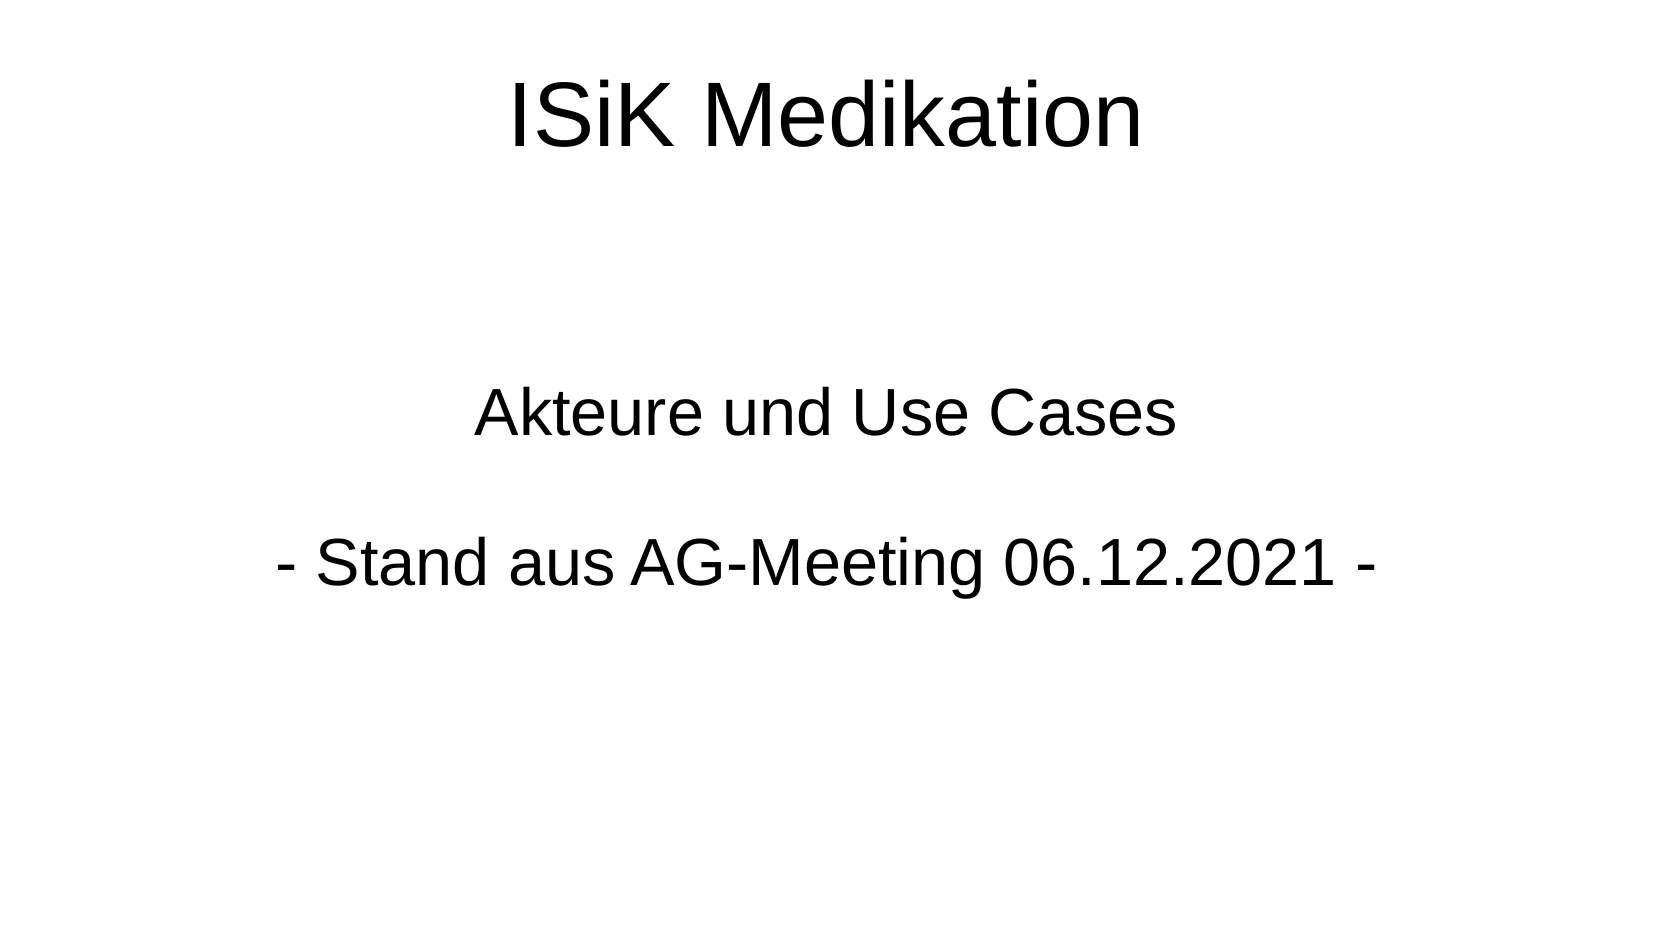

# ISiK Medikation
Akteure und Use Cases
- Stand aus AG-Meeting 06.12.2021 -